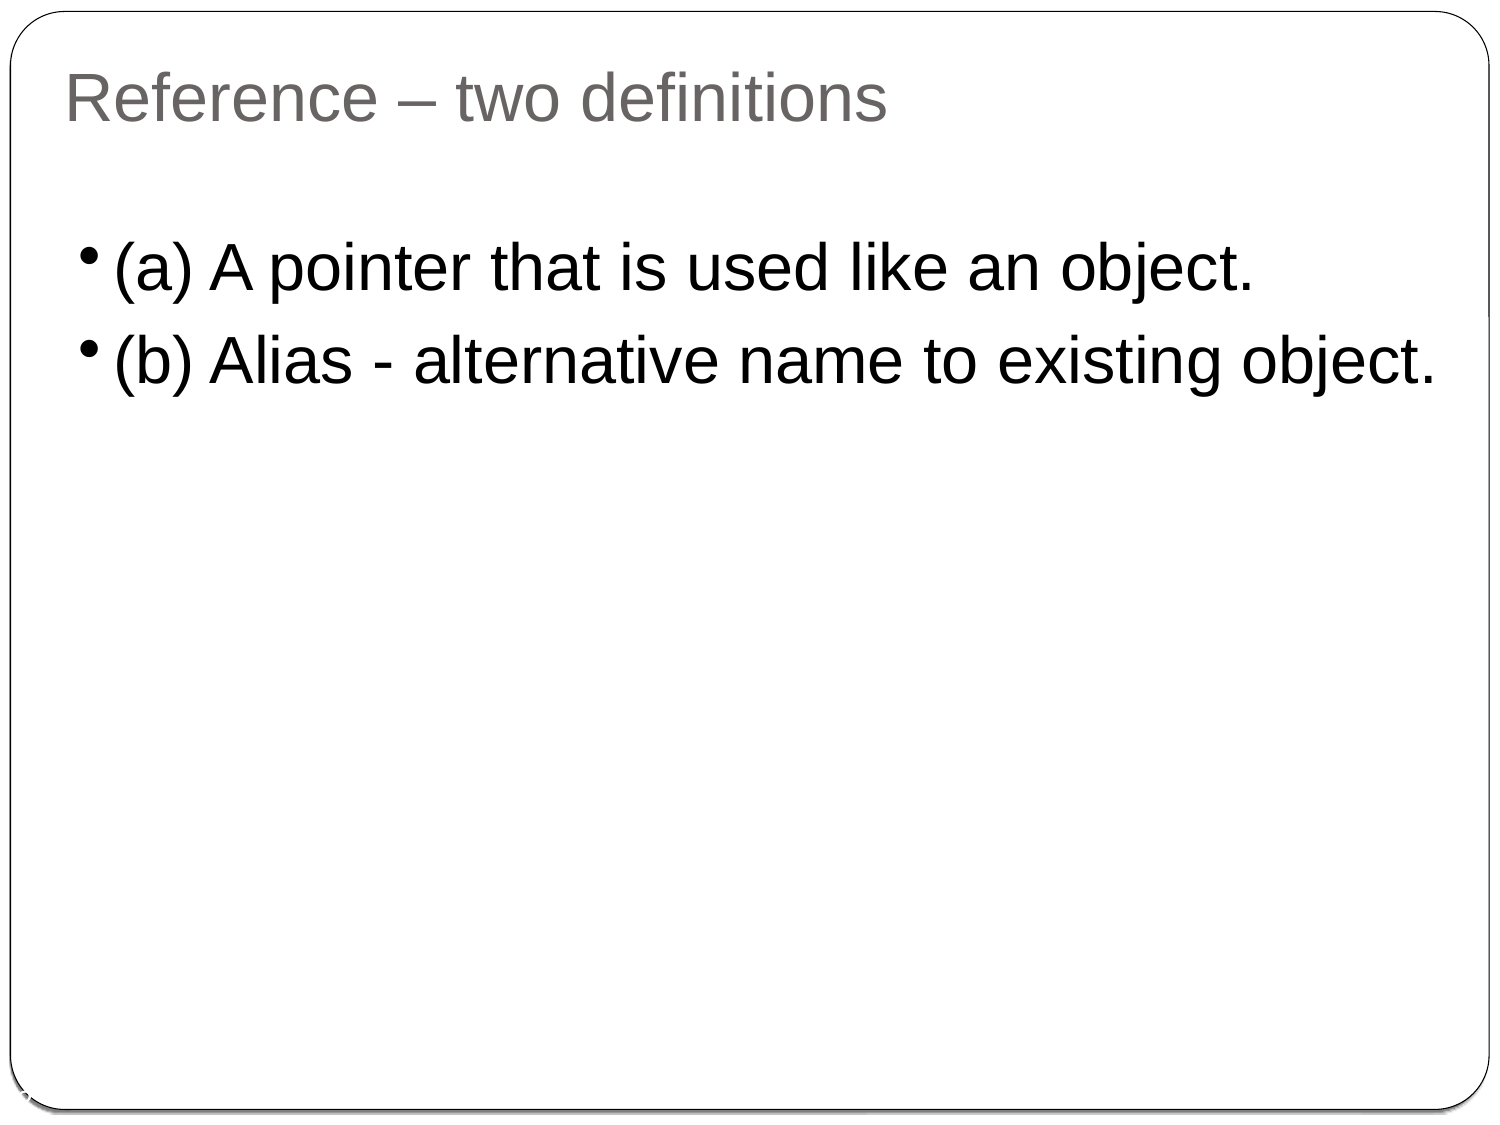

# Reference – two definitions
(a) A pointer that is used like an object.
(b) Alias - alternative name to existing object.